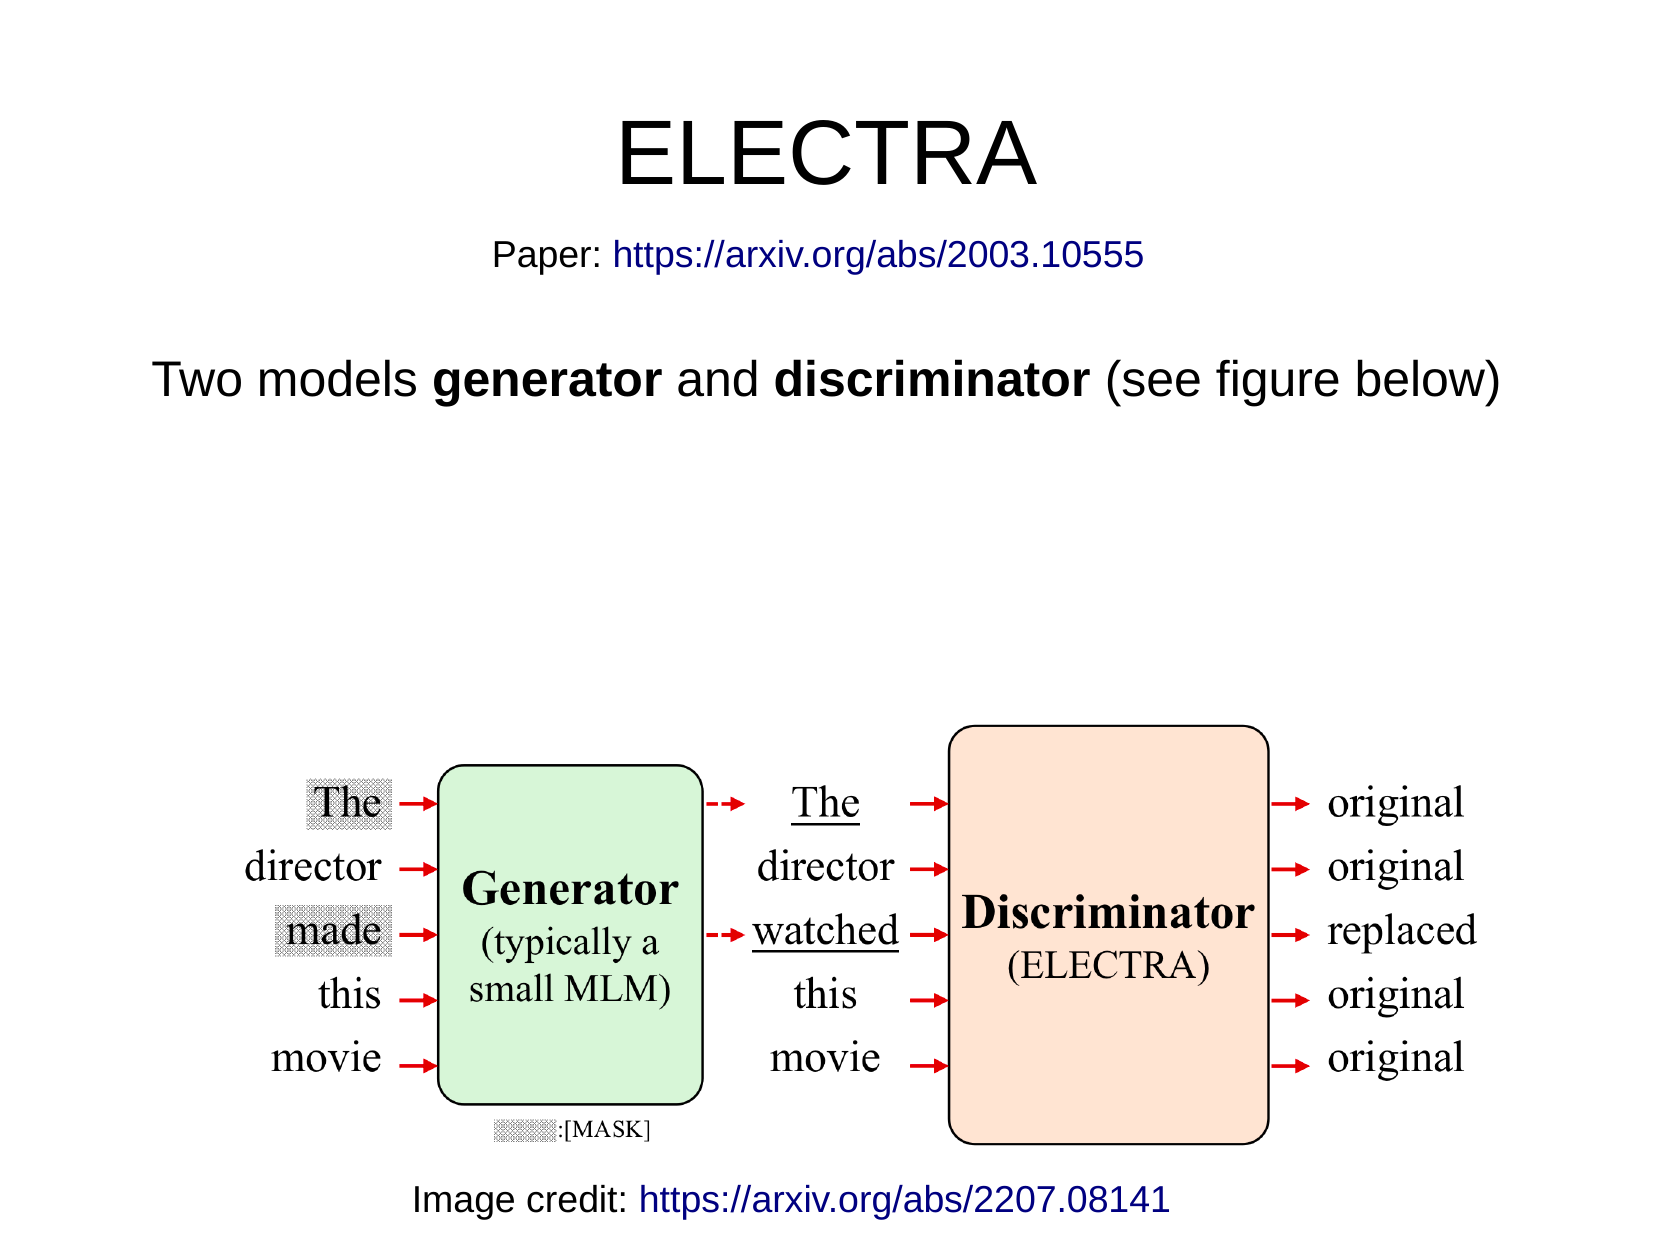

# ELECTRA
Paper: https://arxiv.org/abs/2003.10555
Two models generator and discriminator (see figure below)
Image credit: https://arxiv.org/abs/2207.08141